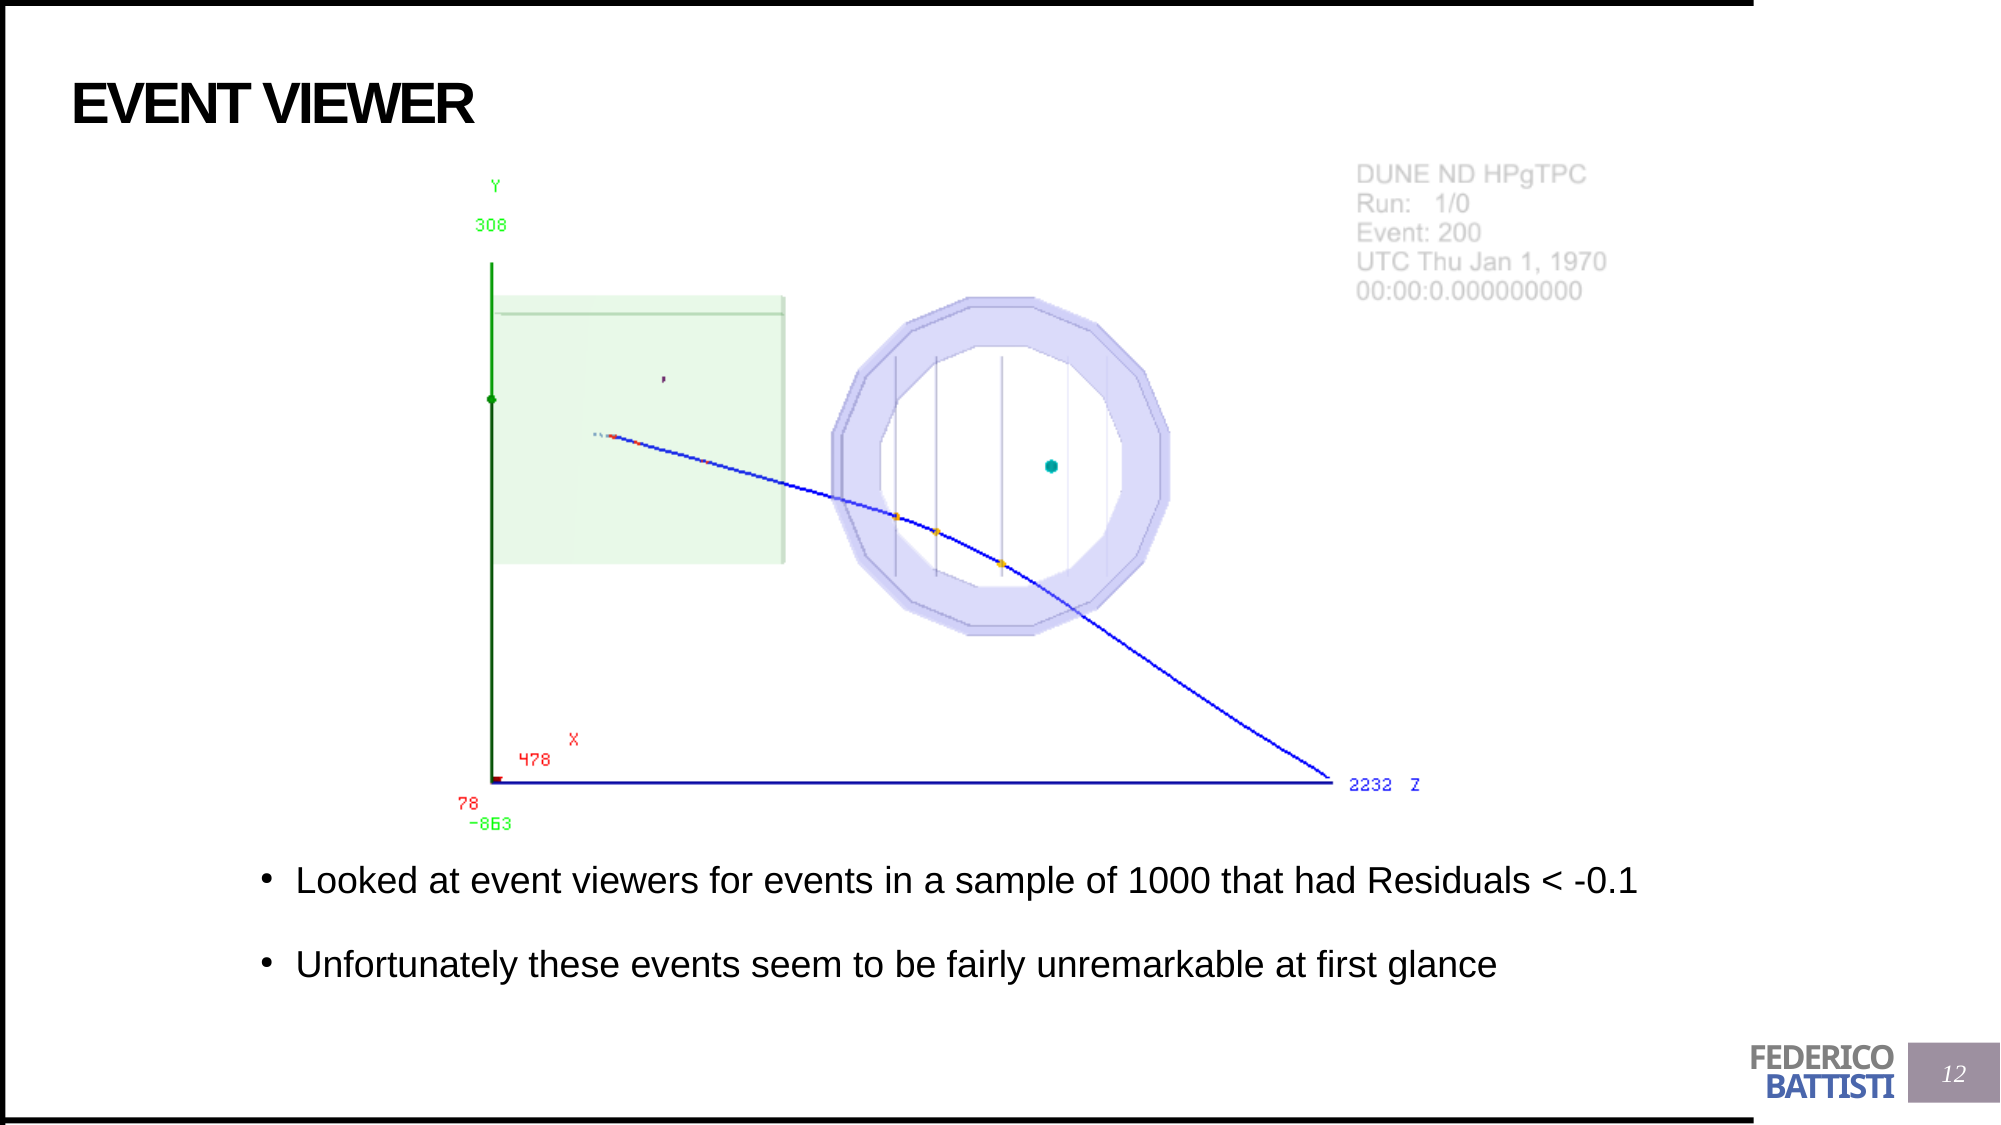

# EVENT VIEWER
Looked at event viewers for events in a sample of 1000 that had Residuals < -0.1
Unfortunately these events seem to be fairly unremarkable at first glance